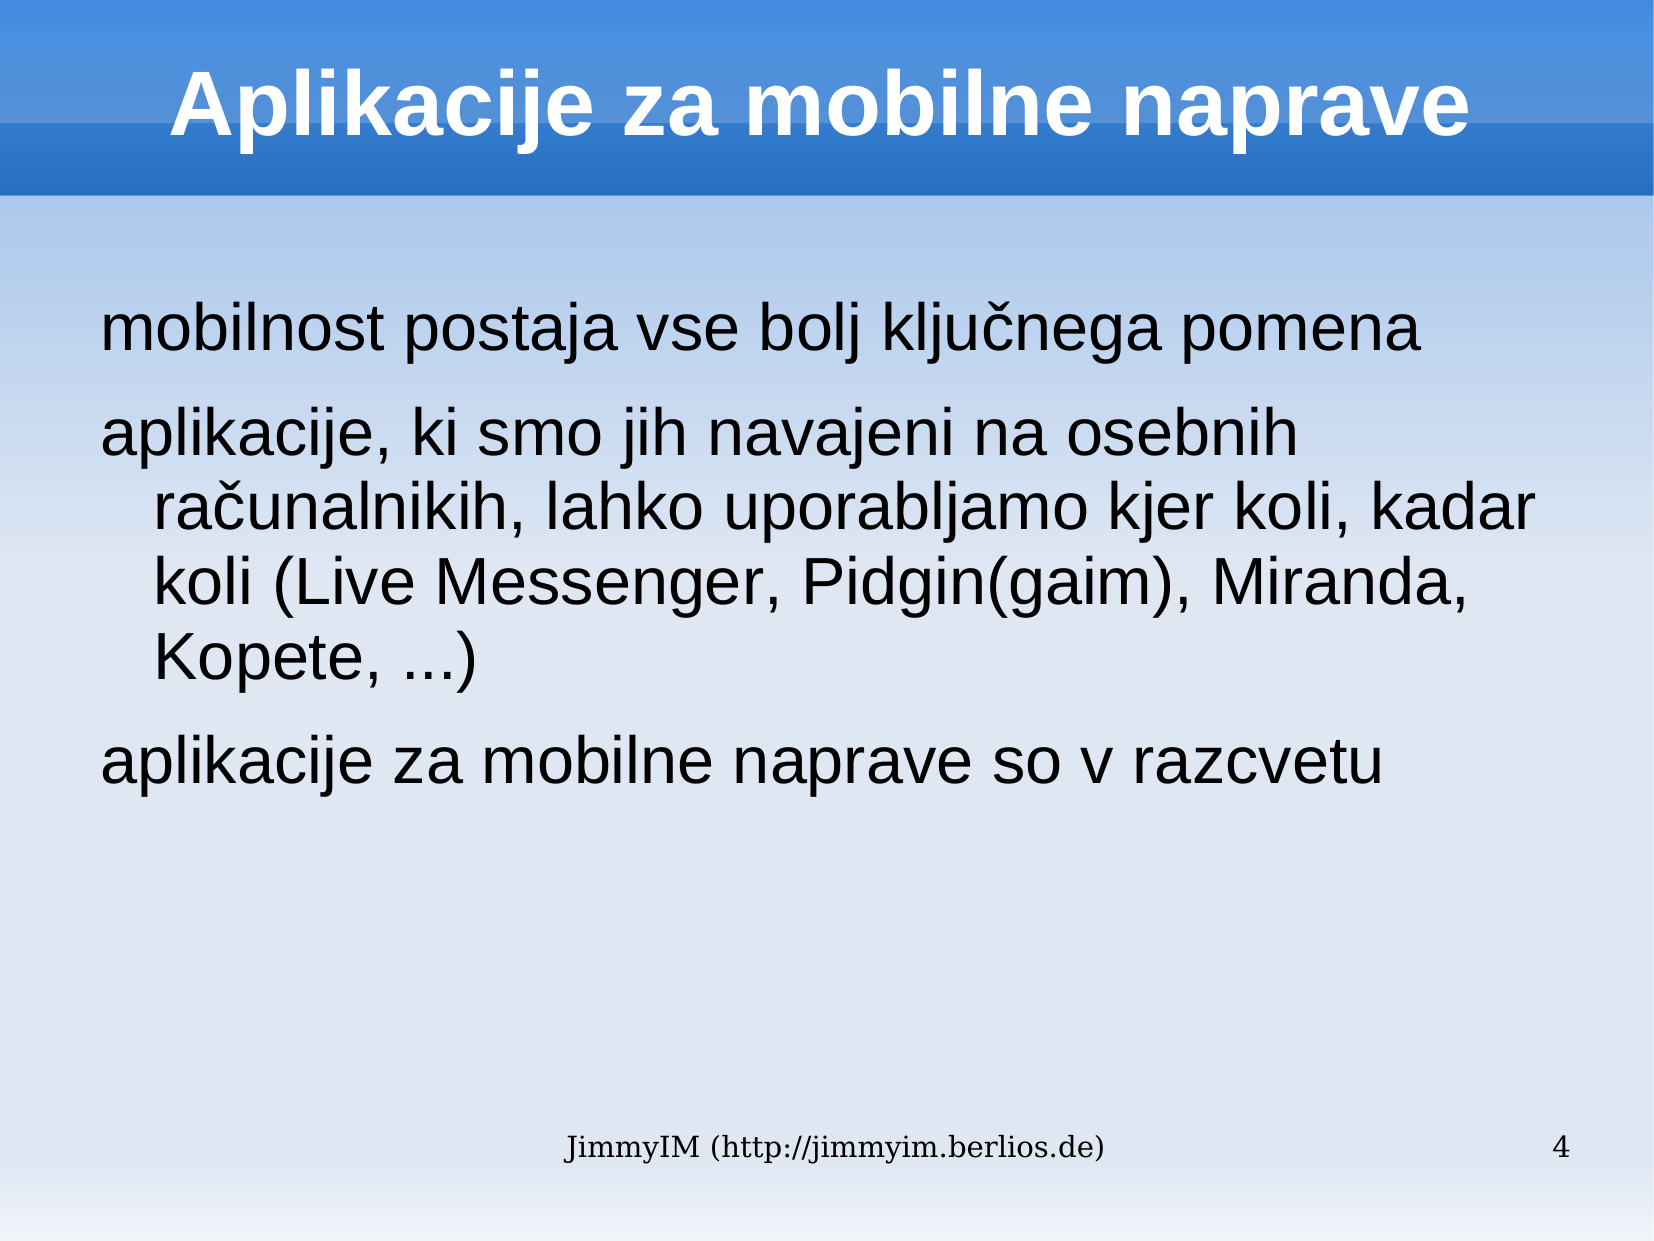

# Aplikacije za mobilne naprave
mobilnost postaja vse bolj ključnega pomena
aplikacije, ki smo jih navajeni na osebnih računalnikih, lahko uporabljamo kjer koli, kadar koli (Live Messenger, Pidgin(gaim), Miranda, Kopete, ...)
aplikacije za mobilne naprave so v razcvetu
JimmyIM (http://jimmyim.berlios.de)
4